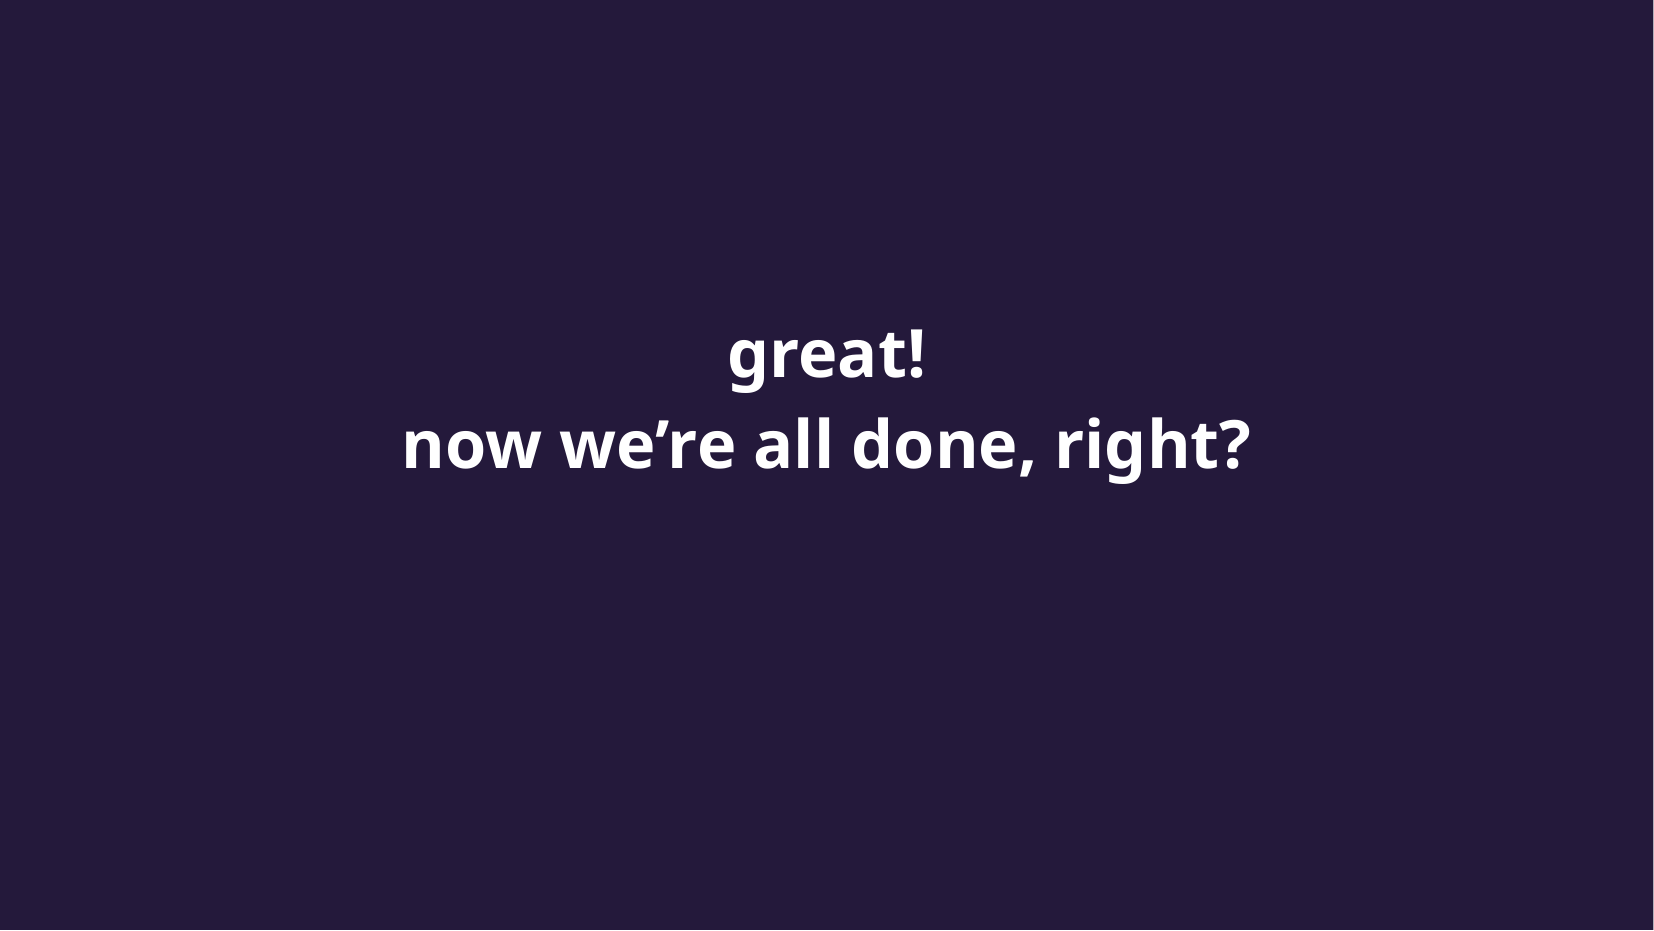

# great!
now we’re all done, right?